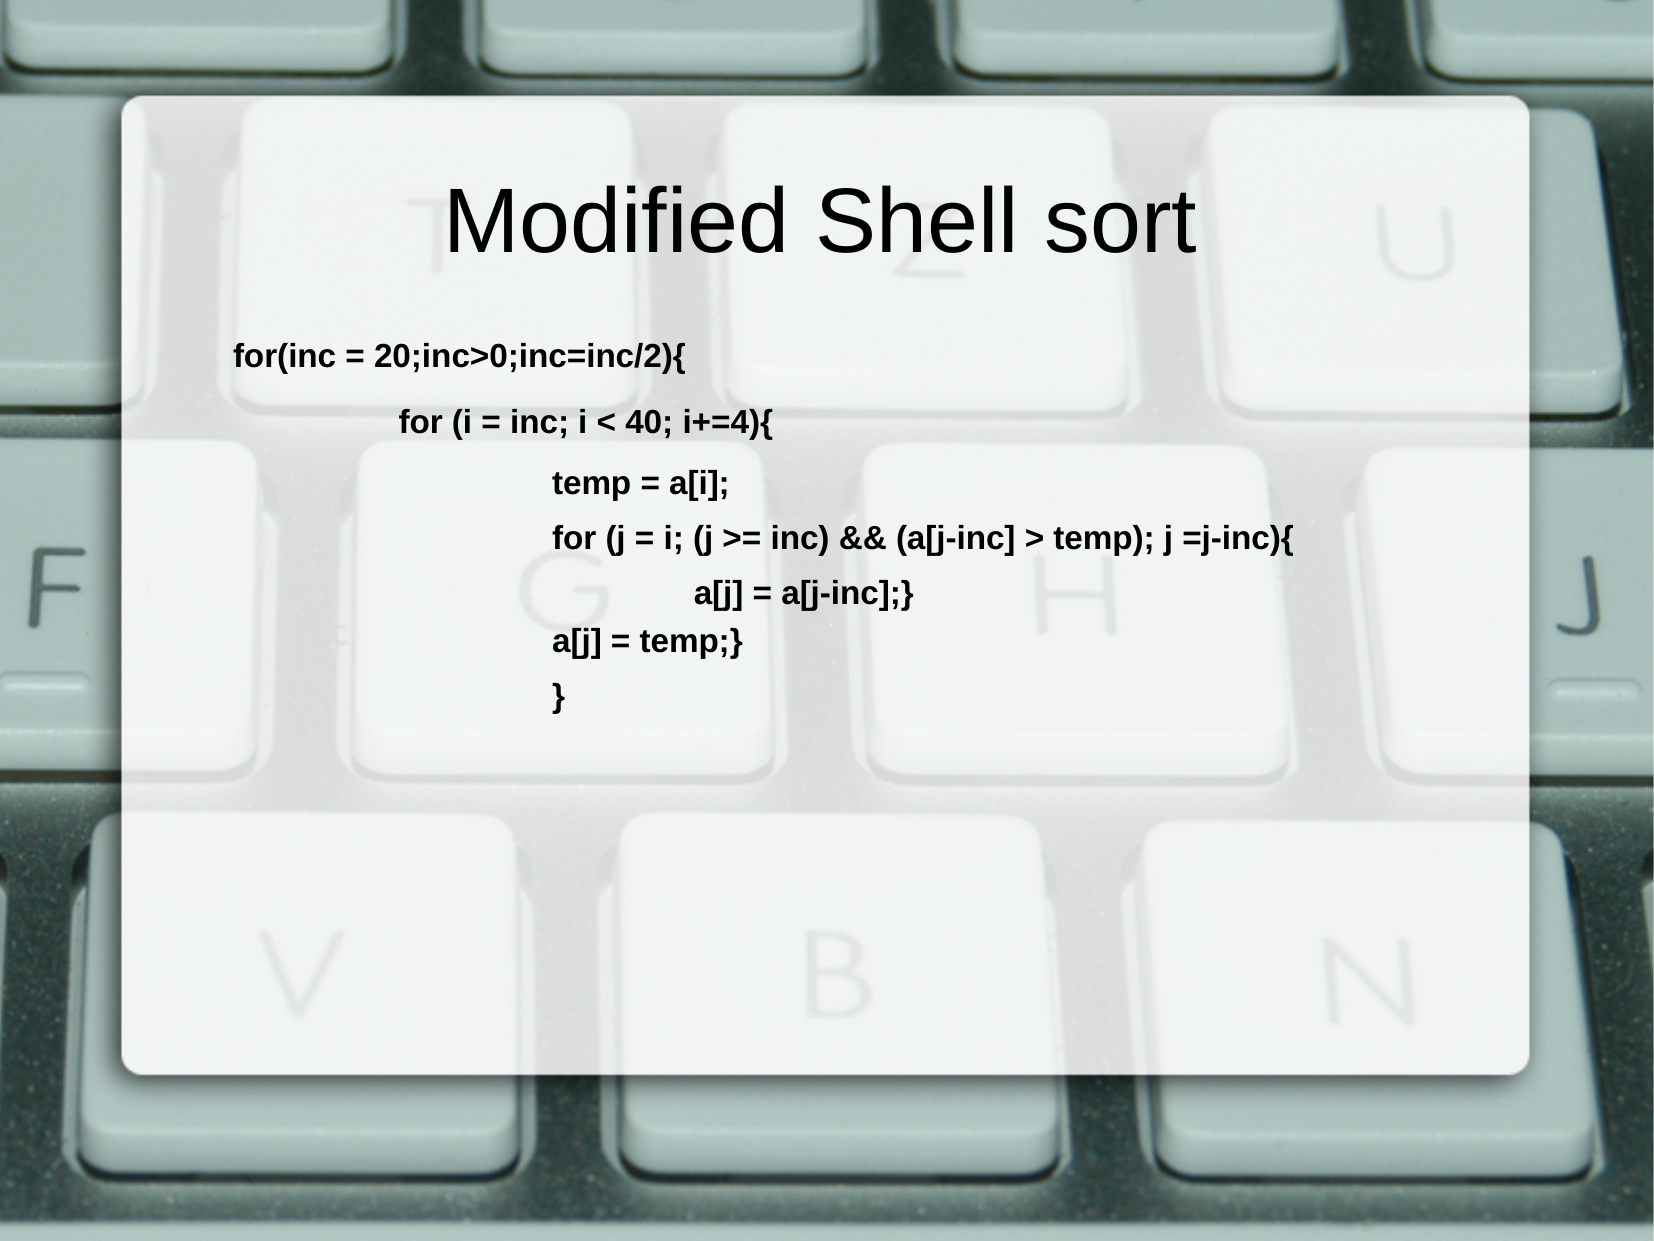

# Modified Shell sort
for(inc = 20;inc>0;inc=inc/2){
for (i = inc; i < 40; i+=4){
temp = a[i];
for (j = i; (j >= inc) && (a[j-inc] > temp); j =j-inc){
a[j] = a[j-inc];}
a[j] = temp;}
}